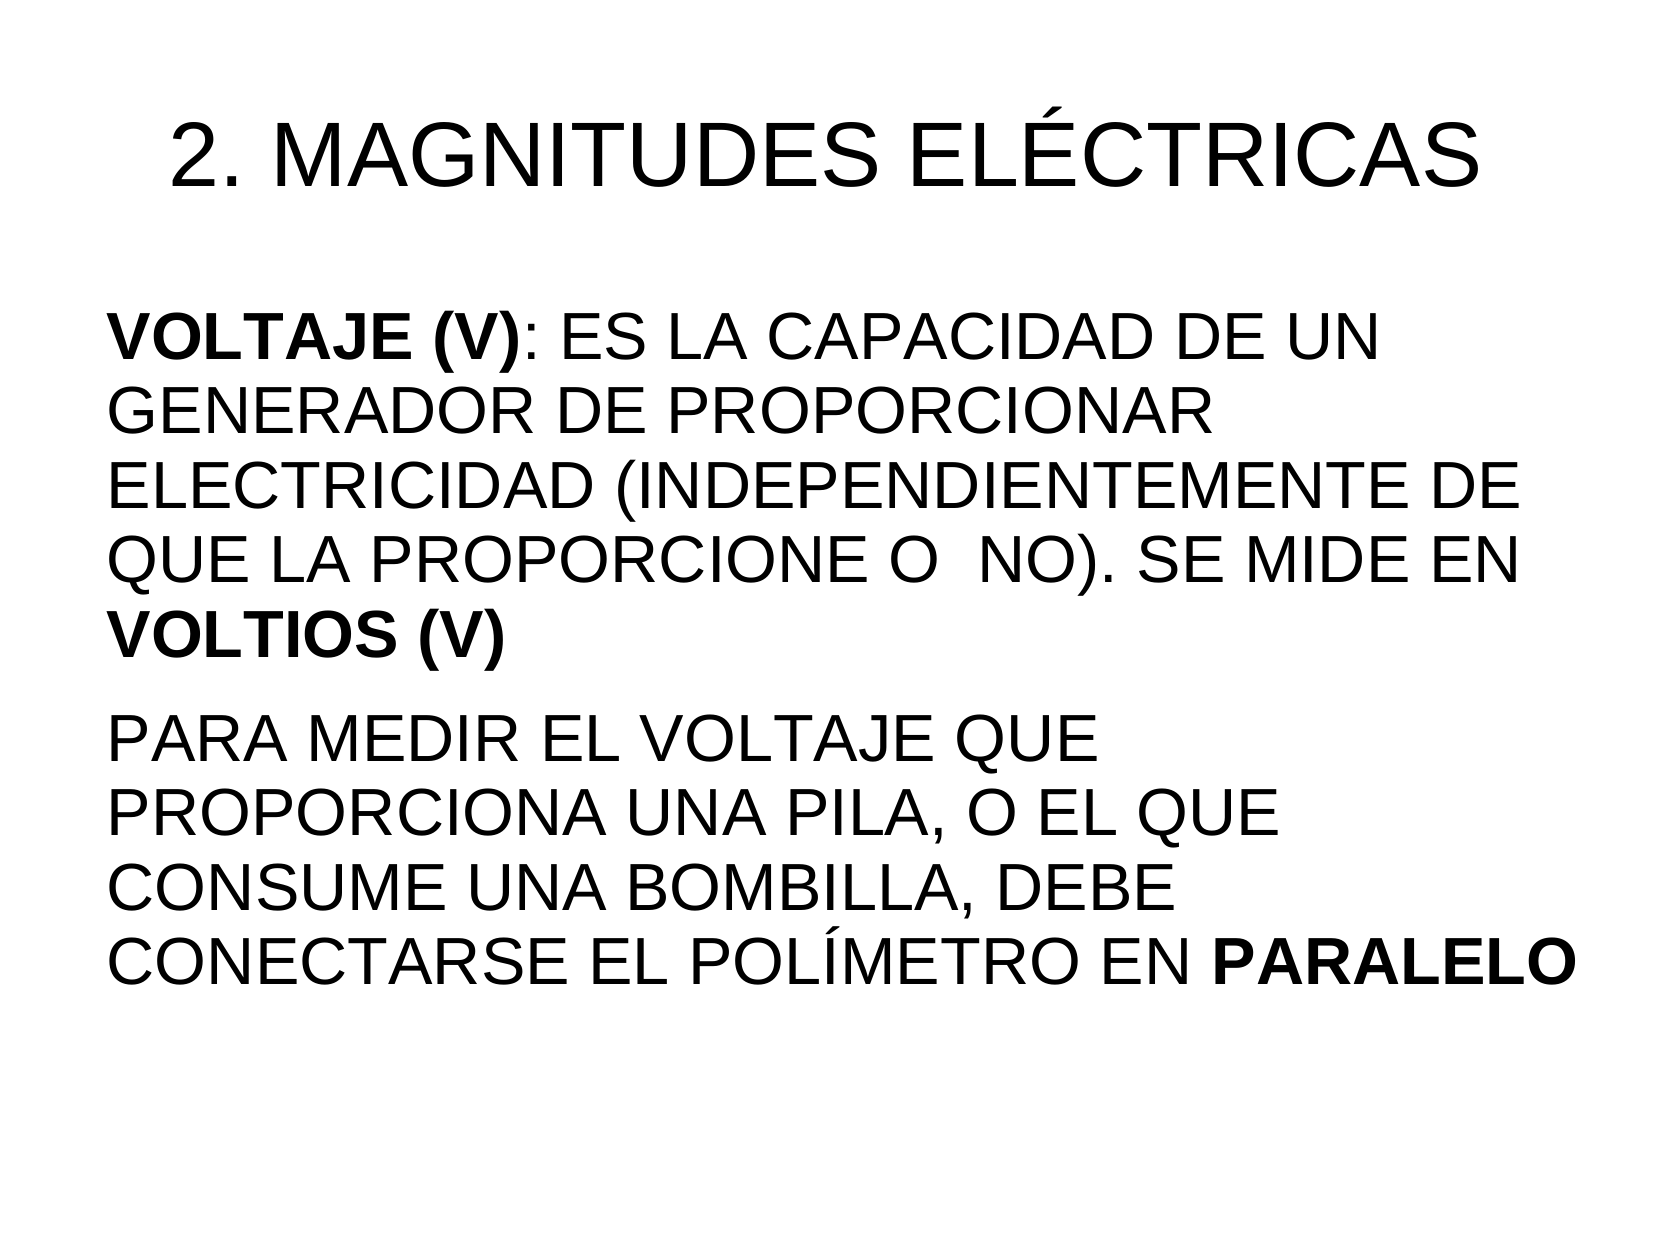

# 2. MAGNITUDES ELÉCTRICAS
VOLTAJE (V): ES LA CAPACIDAD DE UN GENERADOR DE PROPORCIONAR ELECTRICIDAD (INDEPENDIENTEMENTE DE QUE LA PROPORCIONE O NO). SE MIDE EN VOLTIOS (V)
PARA MEDIR EL VOLTAJE QUE PROPORCIONA UNA PILA, O EL QUE CONSUME UNA BOMBILLA, DEBE CONECTARSE EL POLÍMETRO EN PARALELO